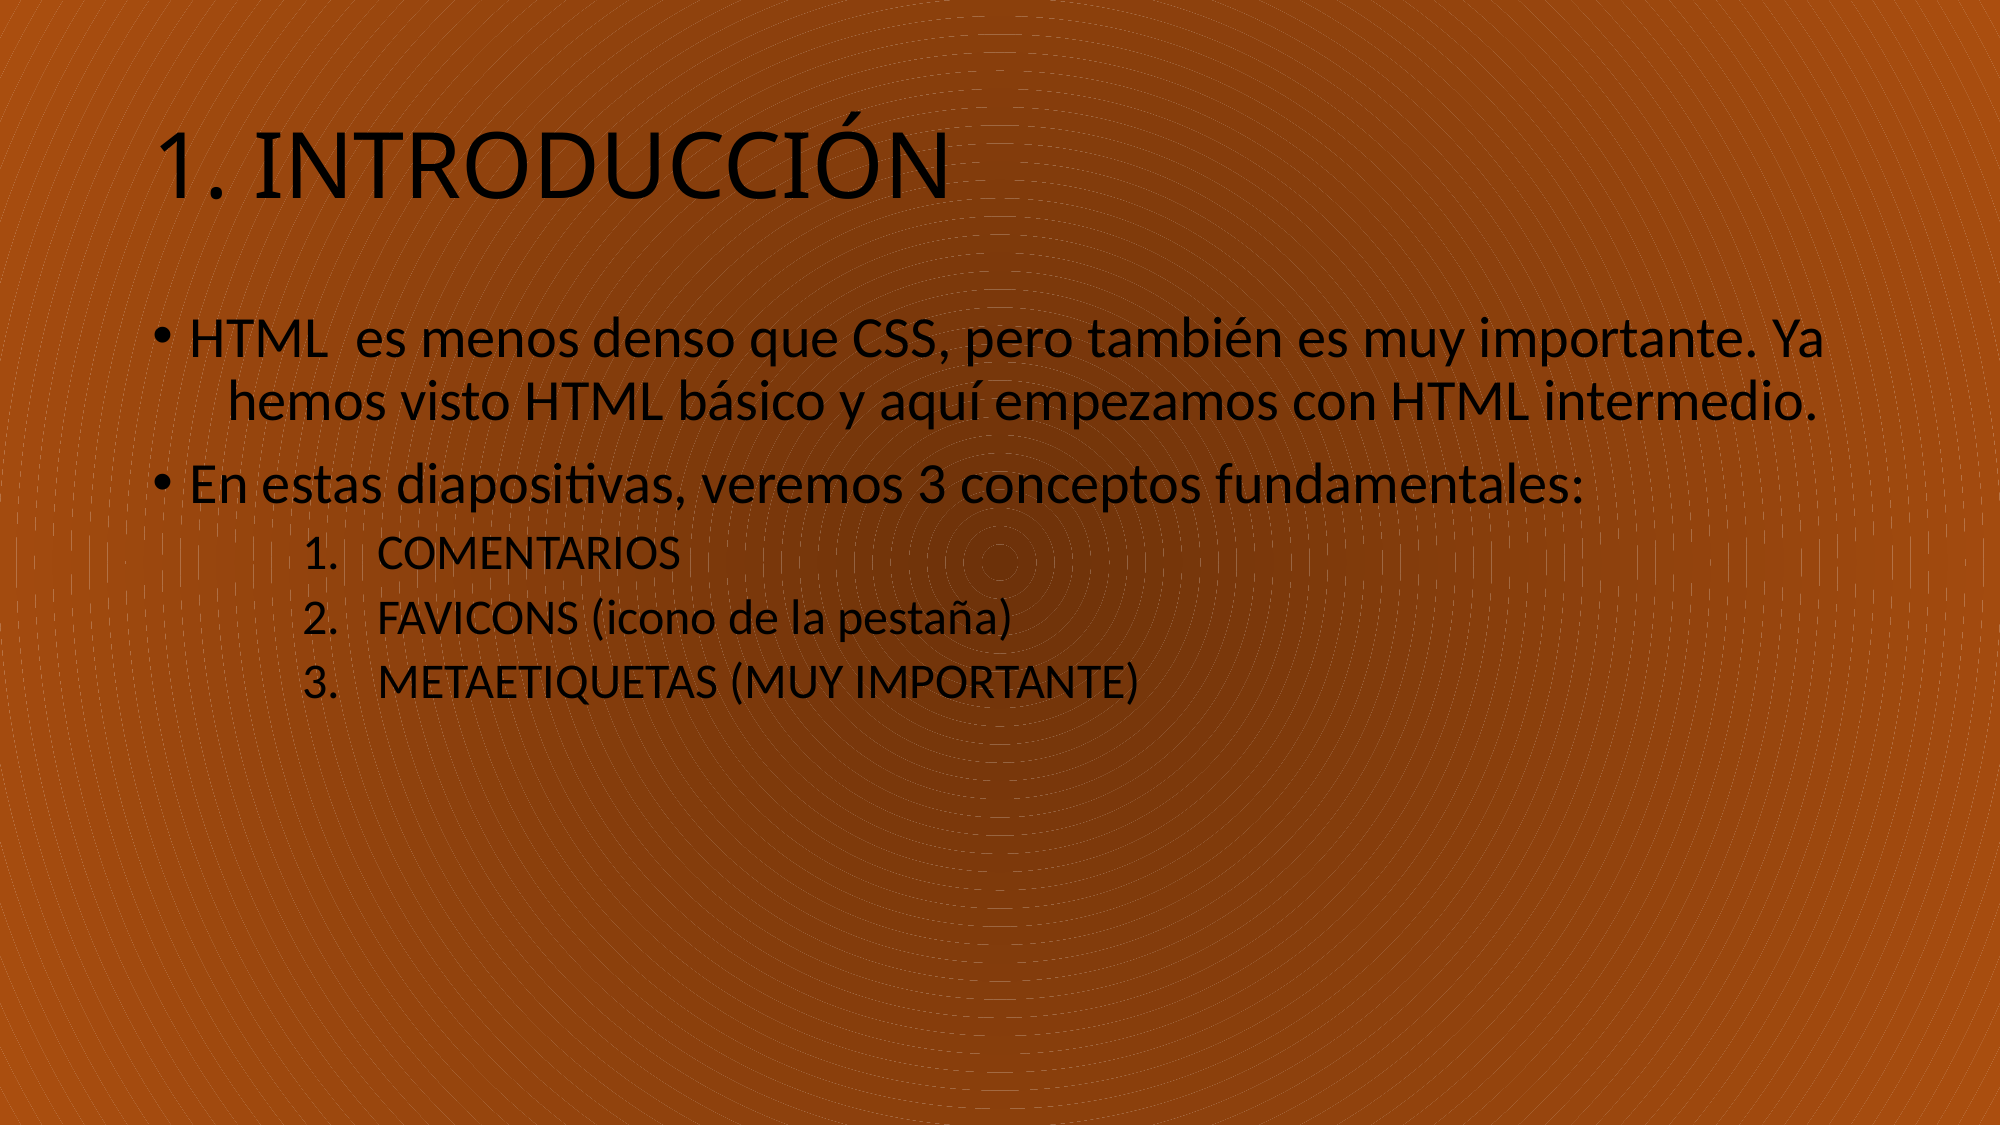

# 1. INTRODUCCIÓN
HTML es menos denso que CSS, pero también es muy importante. Ya hemos visto HTML básico y aquí empezamos con HTML intermedio.
En estas diapositivas, veremos 3 conceptos fundamentales:
COMENTARIOS
FAVICONS (icono de la pestaña)
METAETIQUETAS (MUY IMPORTANTE)